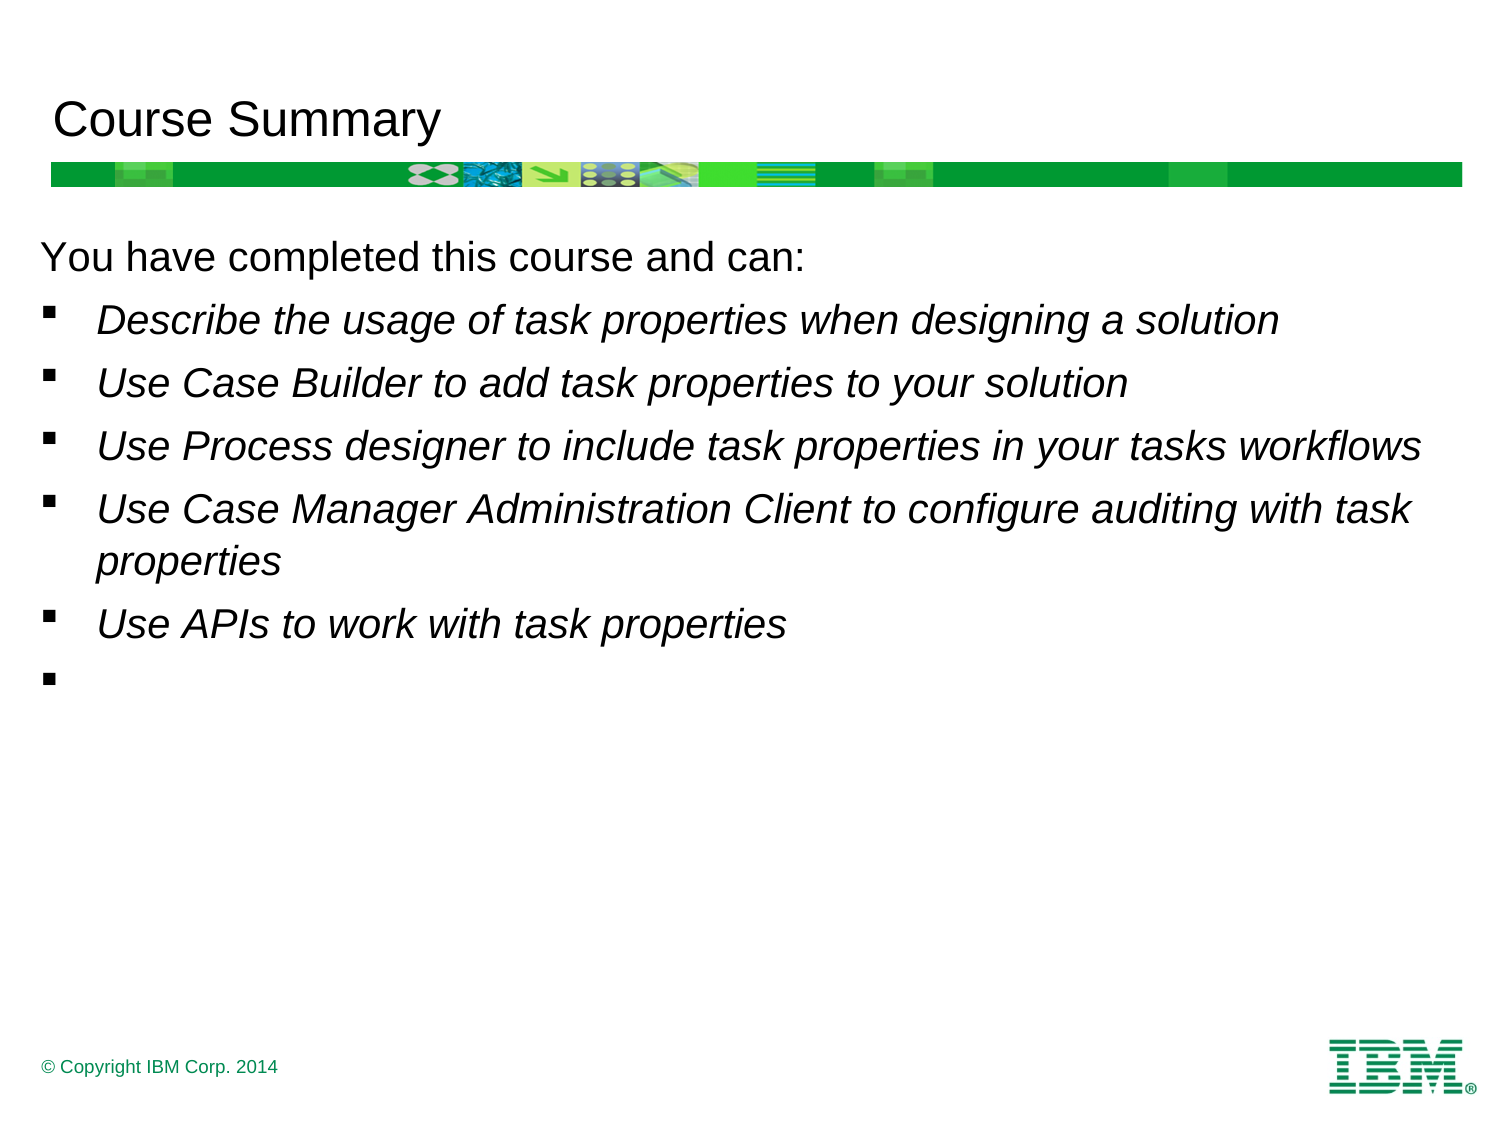

# Course Summary
You have completed this course and can:
Describe the usage of task properties when designing a solution
Use Case Builder to add task properties to your solution
Use Process designer to include task properties in your tasks workflows
Use Case Manager Administration Client to configure auditing with task properties
Use APIs to work with task properties